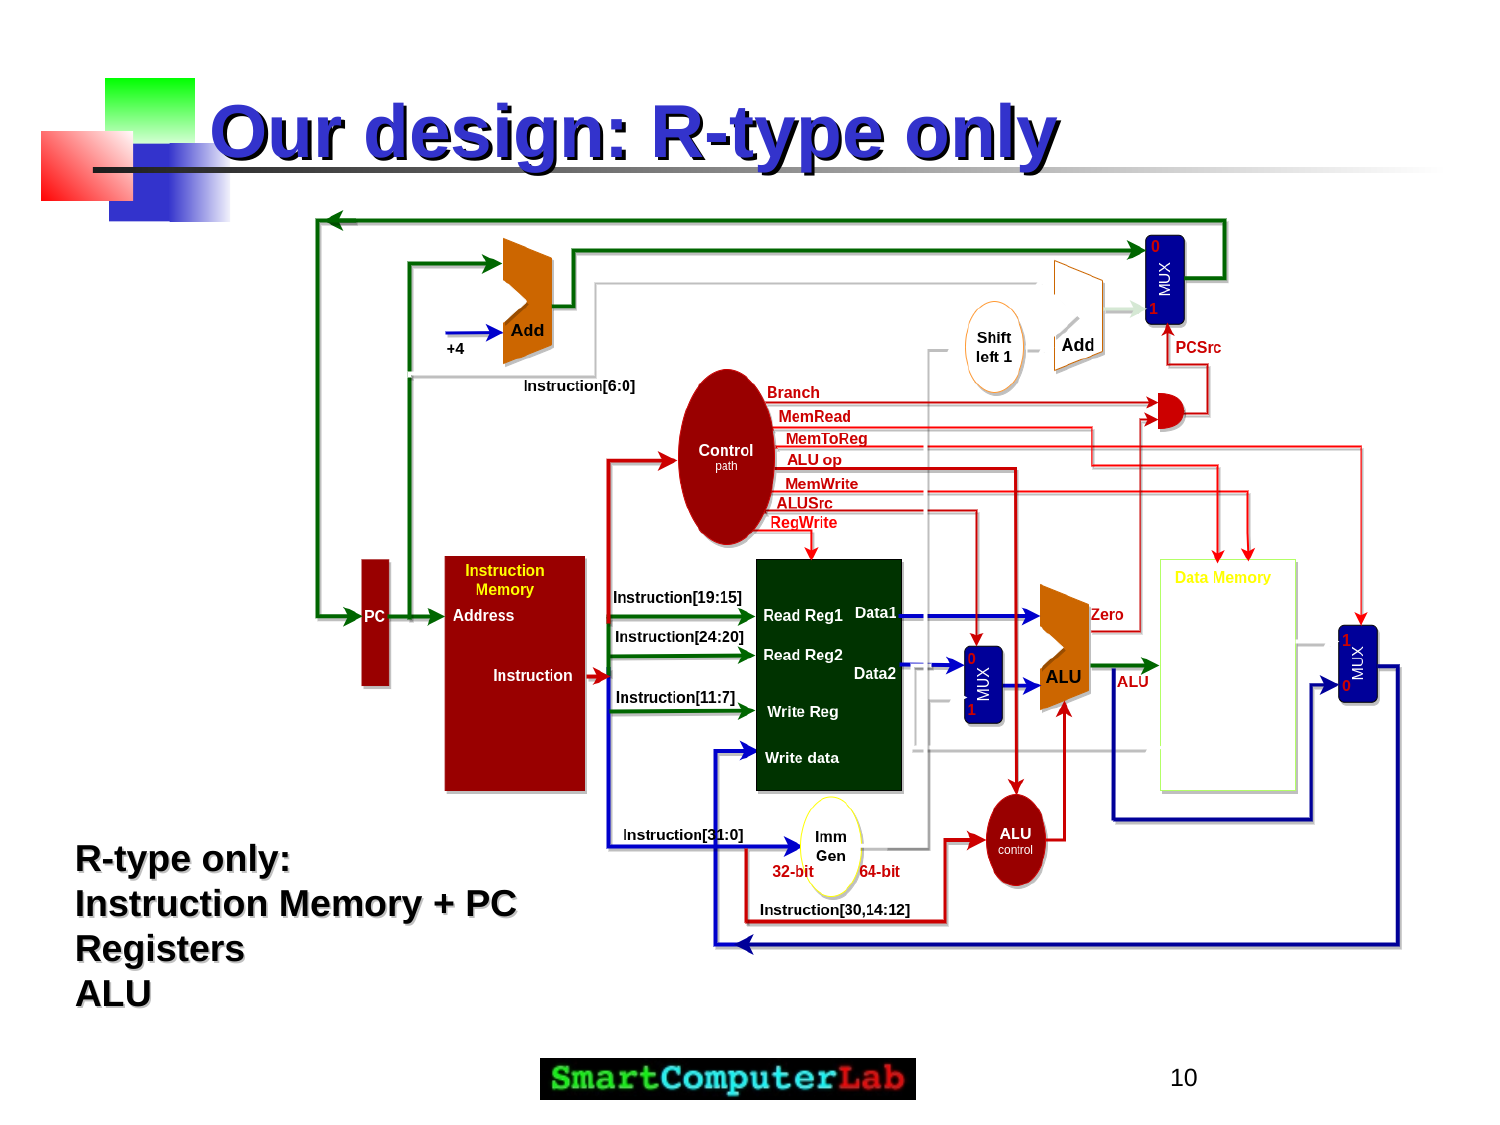

# Our design: R-type only
R-type only:
Instruction Memory + PC
Registers
ALU
10